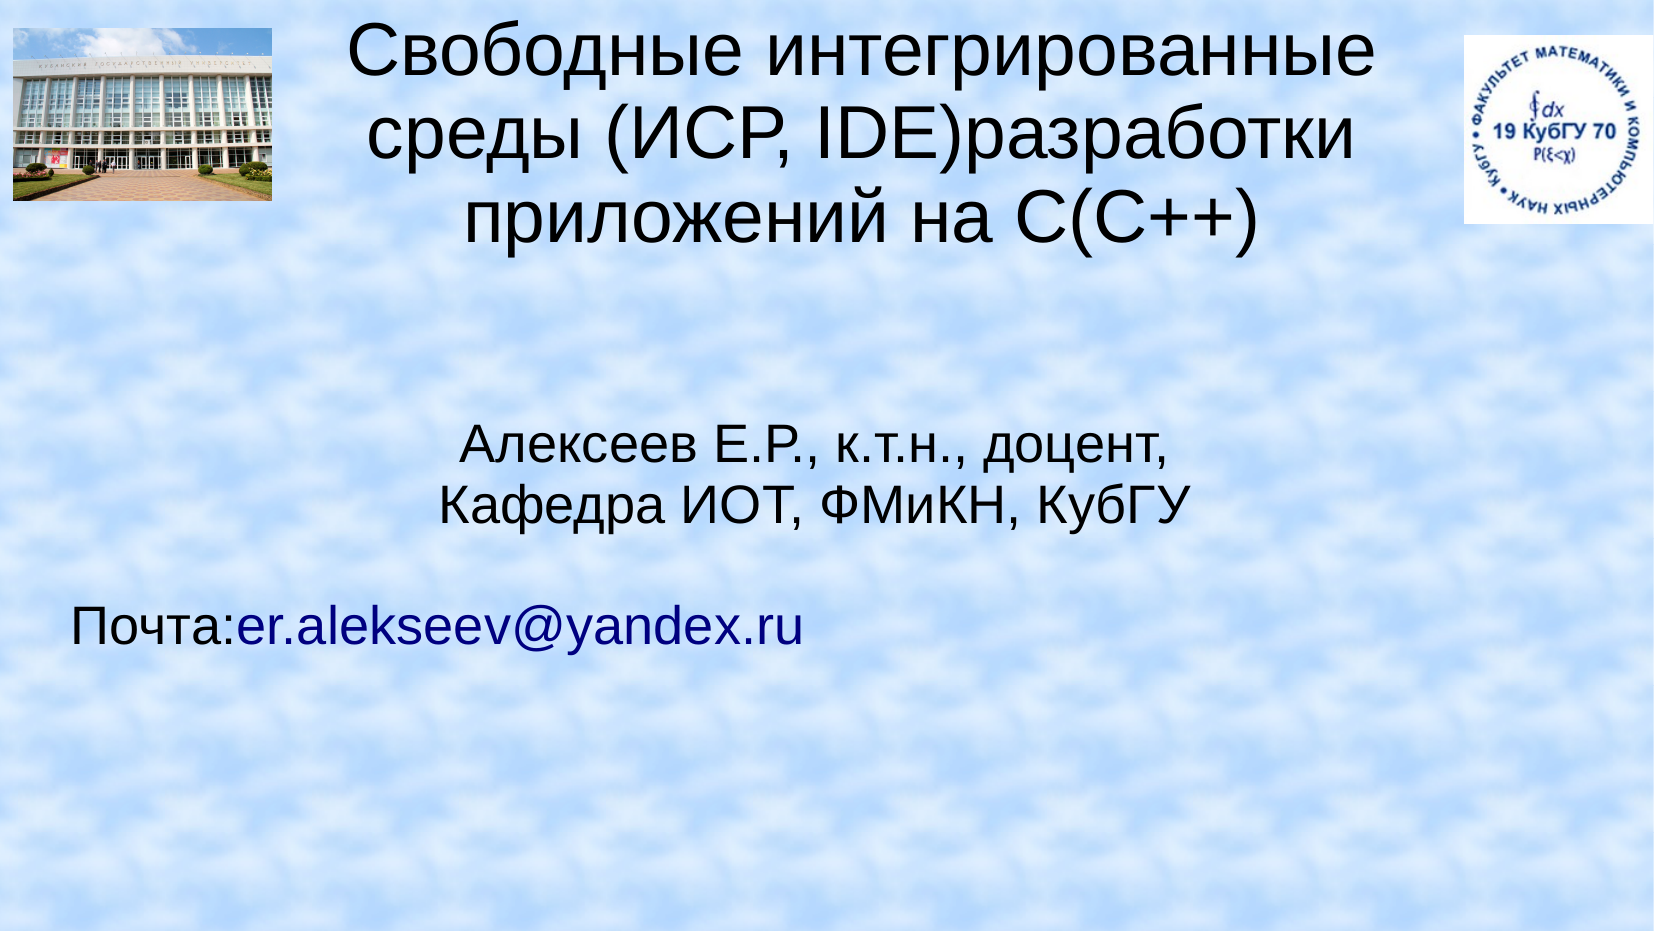

# Свободные интегрированные среды (ИСР, IDE)разработки приложений на С(С++)
Алексеев Е.Р., к.т.н., доцент,
Кафедра ИОТ, ФМиКН, КубГУ
Почта:er.alekseev@yandex.ru